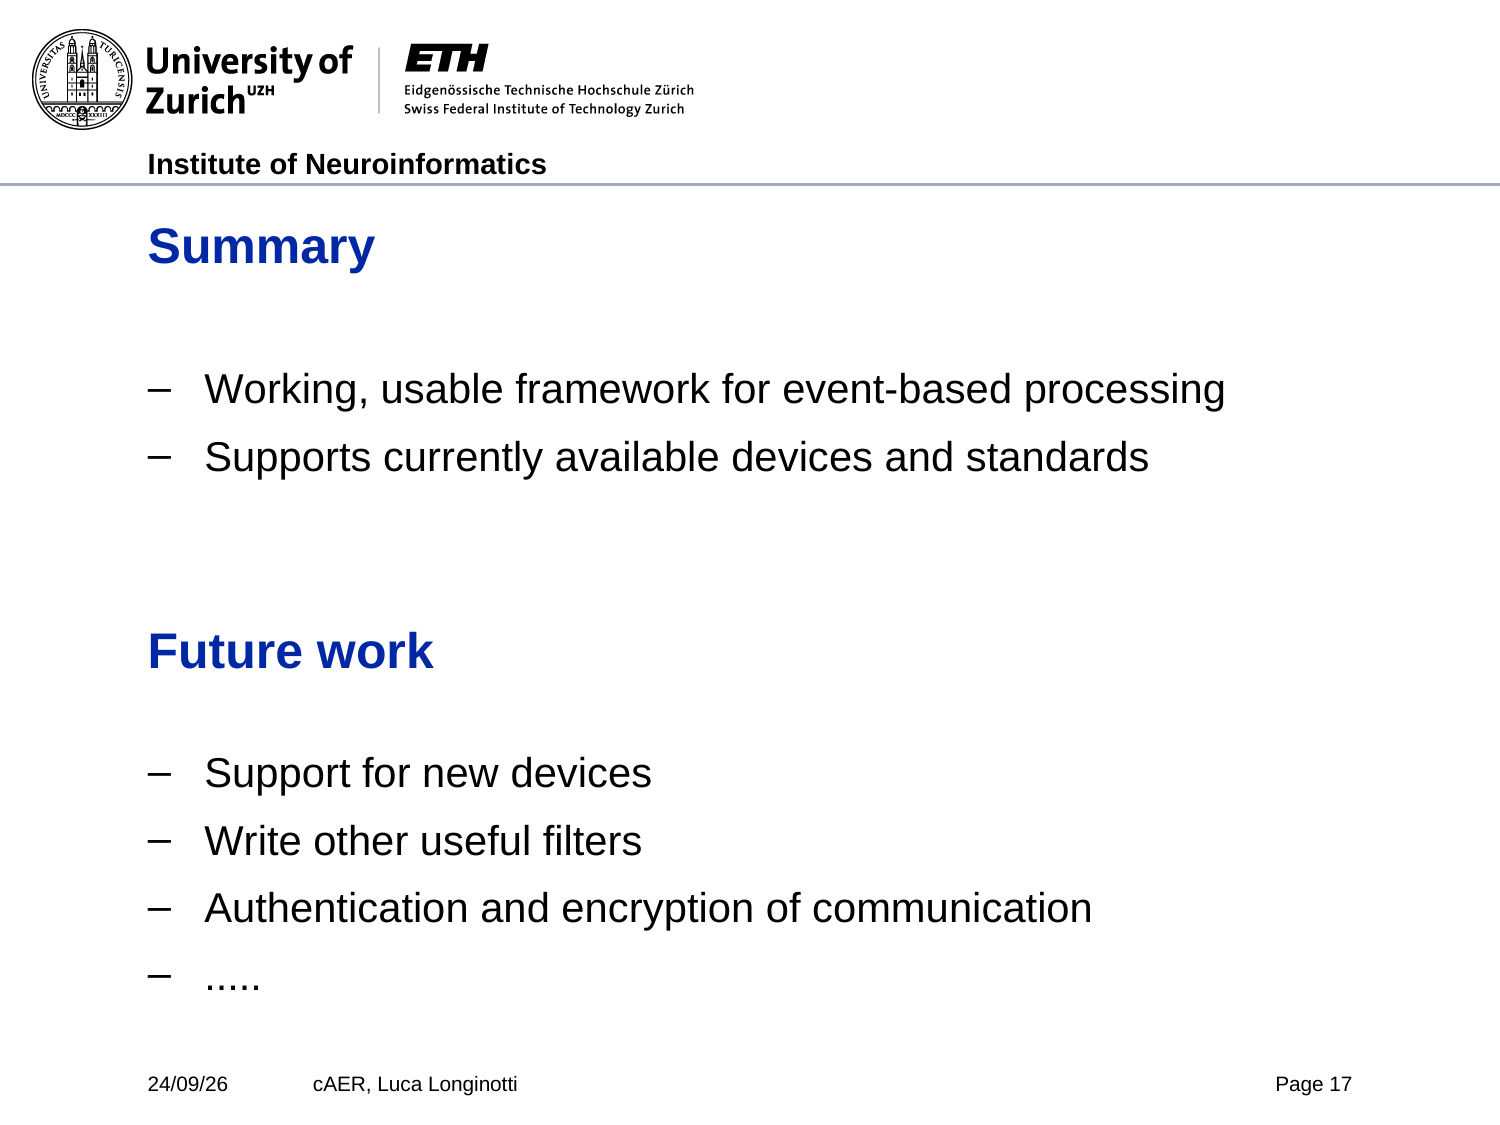

# Summary
Working, usable framework for event-based processing
Supports currently available devices and standards
Future work
Support for new devices
Write other useful filters
Authentication and encryption of communication
.....
cAER, Luca Longinotti
17